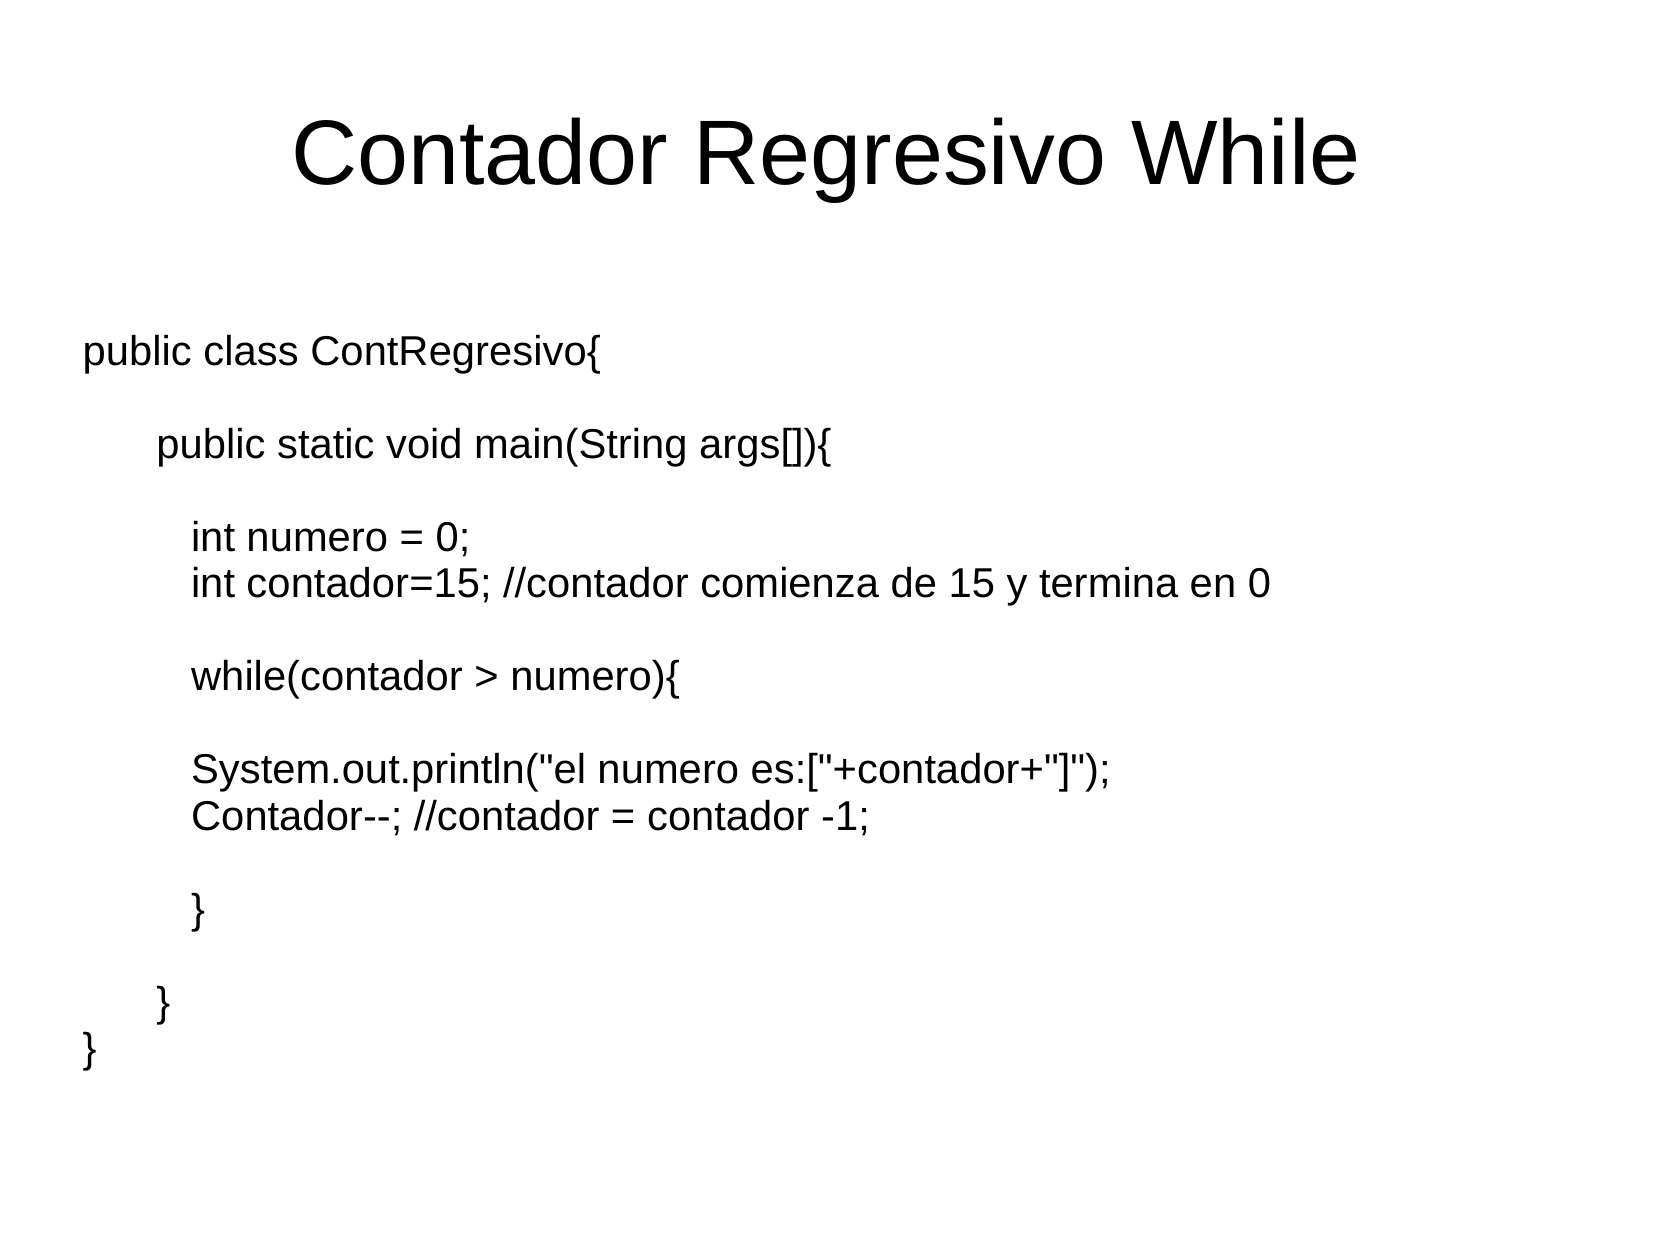

# Contador Regresivo While
public class ContRegresivo{
	public static void main(String args[]){
	 int numero = 0;
	 int contador=15; //contador comienza de 15 y termina en 0
	 while(contador > numero){
	 System.out.println("el numero es:["+contador+"]");
	 Contador--; //contador = contador -1;
	 }
	}
}